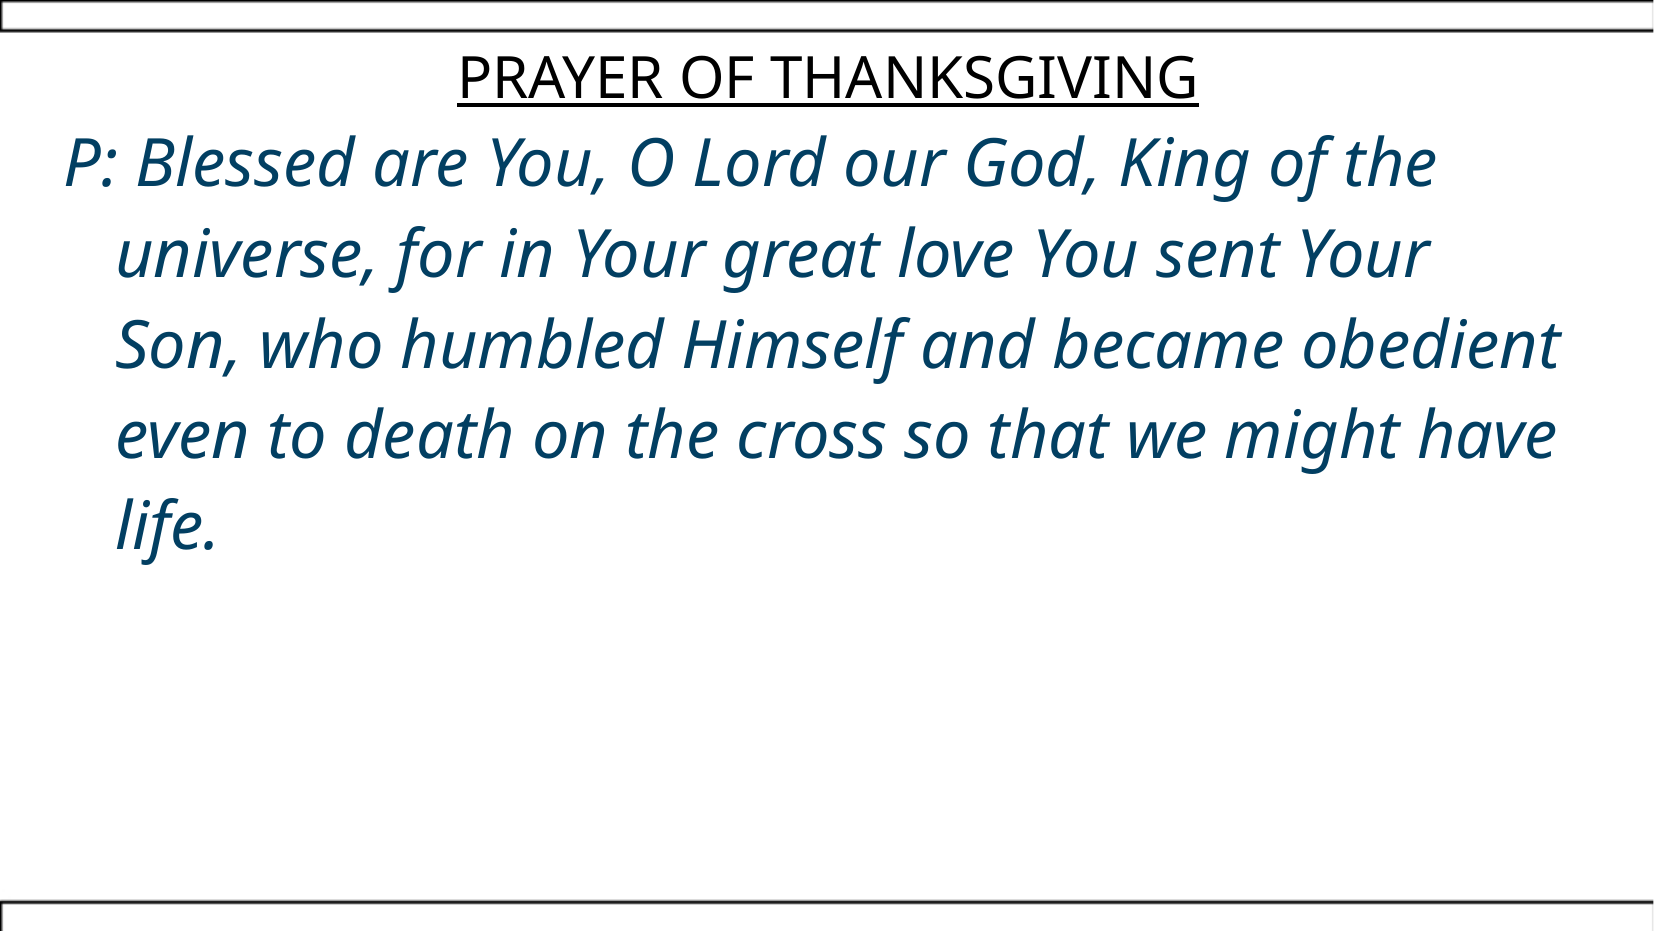

PRAYER OF THANKSGIVING
P: Blessed are You, O Lord our God, King of the
 universe, for in Your great love You sent Your
 Son, who humbled Himself and became obedient
 even to death on the cross so that we might have
 life.